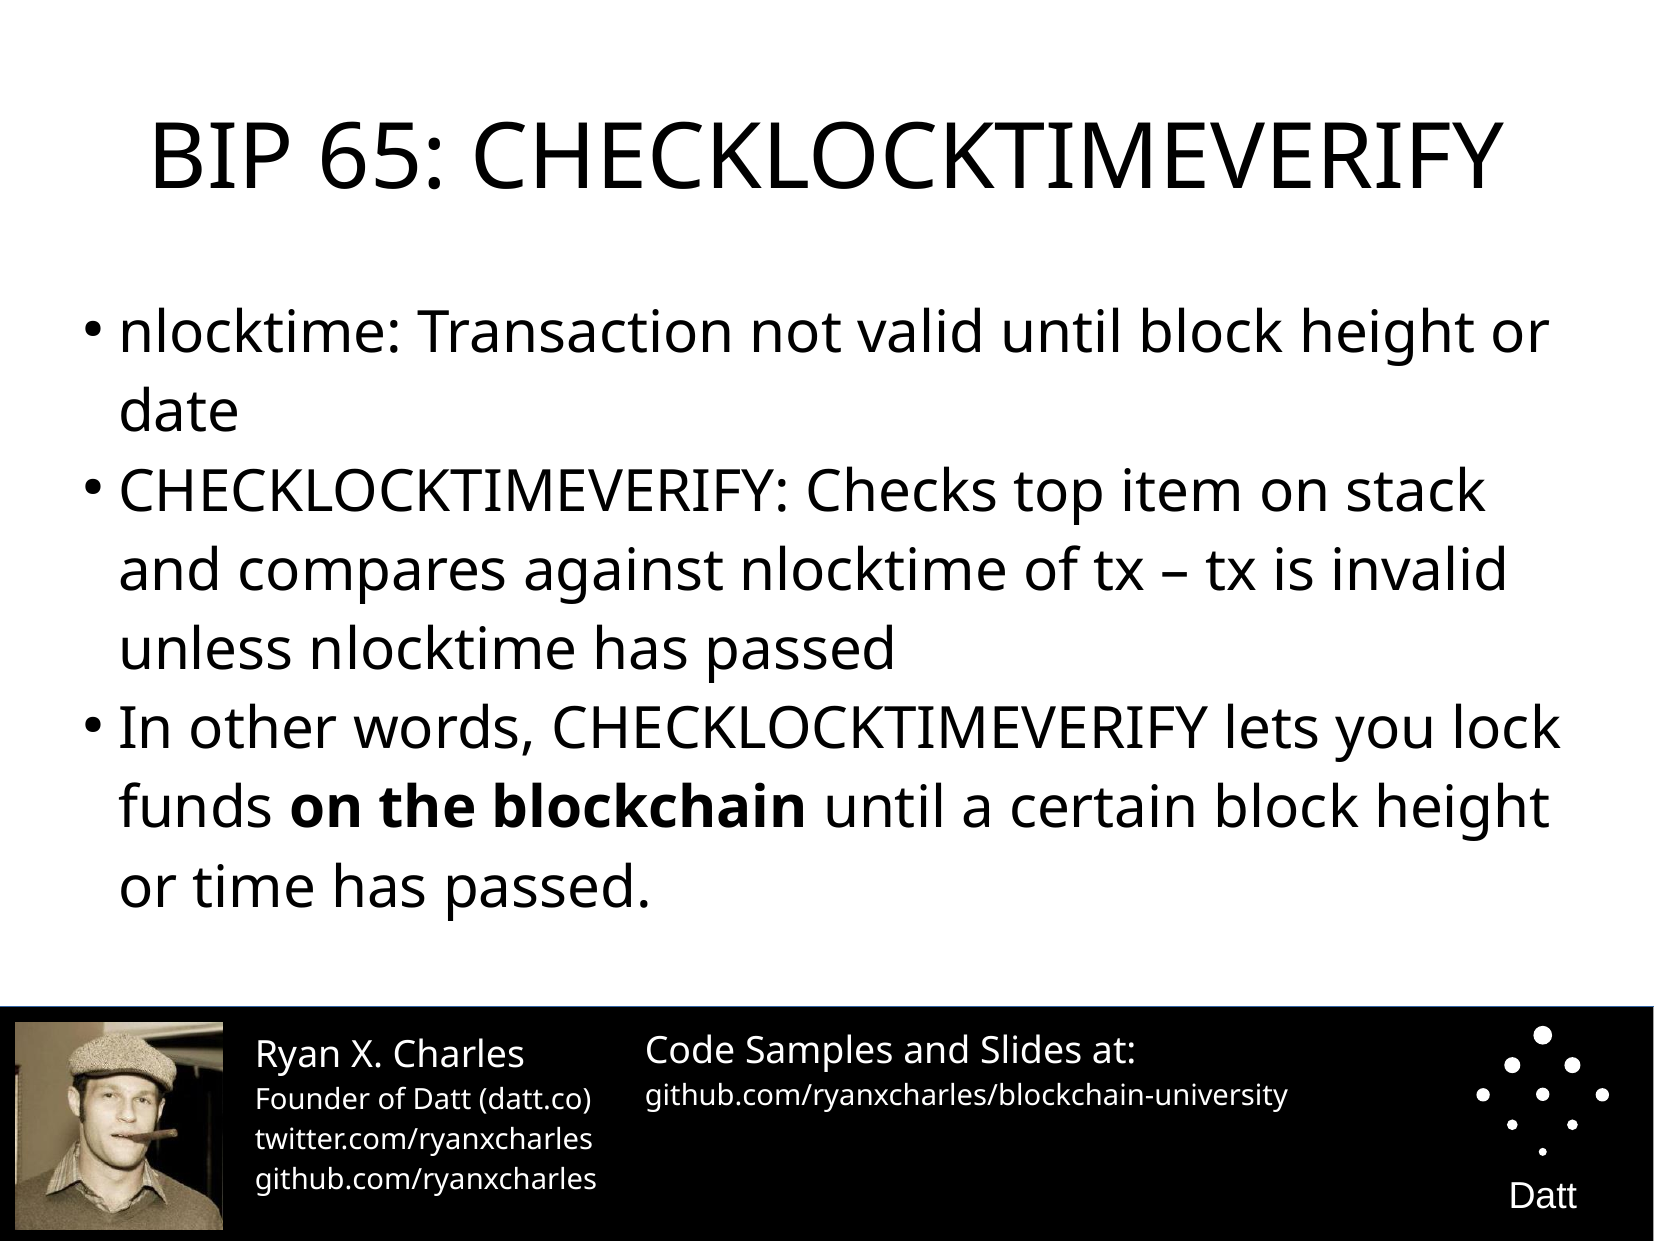

BIP 65: CHECKLOCKTIMEVERIFY
# nlocktime: Transaction not valid until block height or date
CHECKLOCKTIMEVERIFY: Checks top item on stack and compares against nlocktime of tx – tx is invalid unless nlocktime has passed
In other words, CHECKLOCKTIMEVERIFY lets you lock funds on the blockchain until a certain block height or time has passed.
Code Samples and Slides at:
github.com/ryanxcharles/blockchain-university
Ryan X. Charles
Founder of Datt (datt.co)
twitter.com/ryanxcharles
github.com/ryanxcharles
Datt